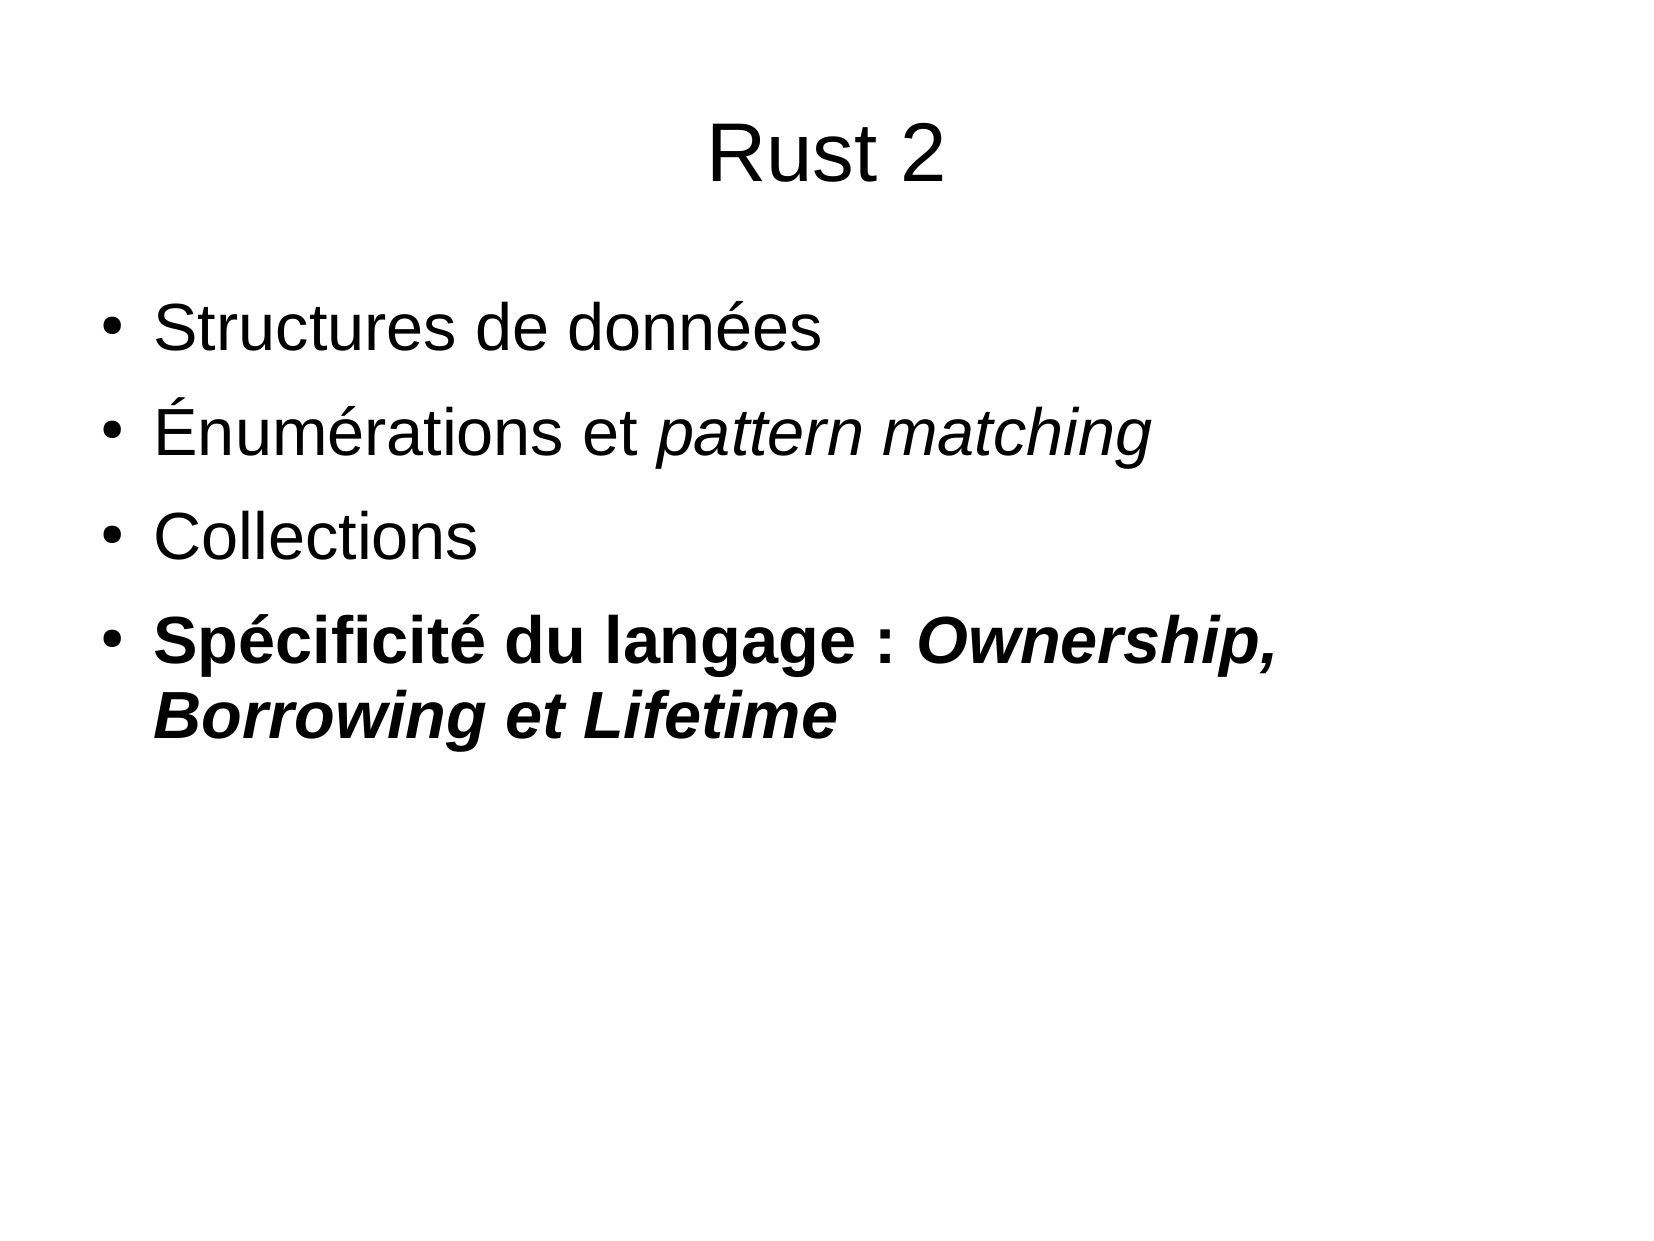

# Rust 2
Structures de données
Énumérations et pattern matching
Collections
Spécificité du langage : Ownership, Borrowing et Lifetime